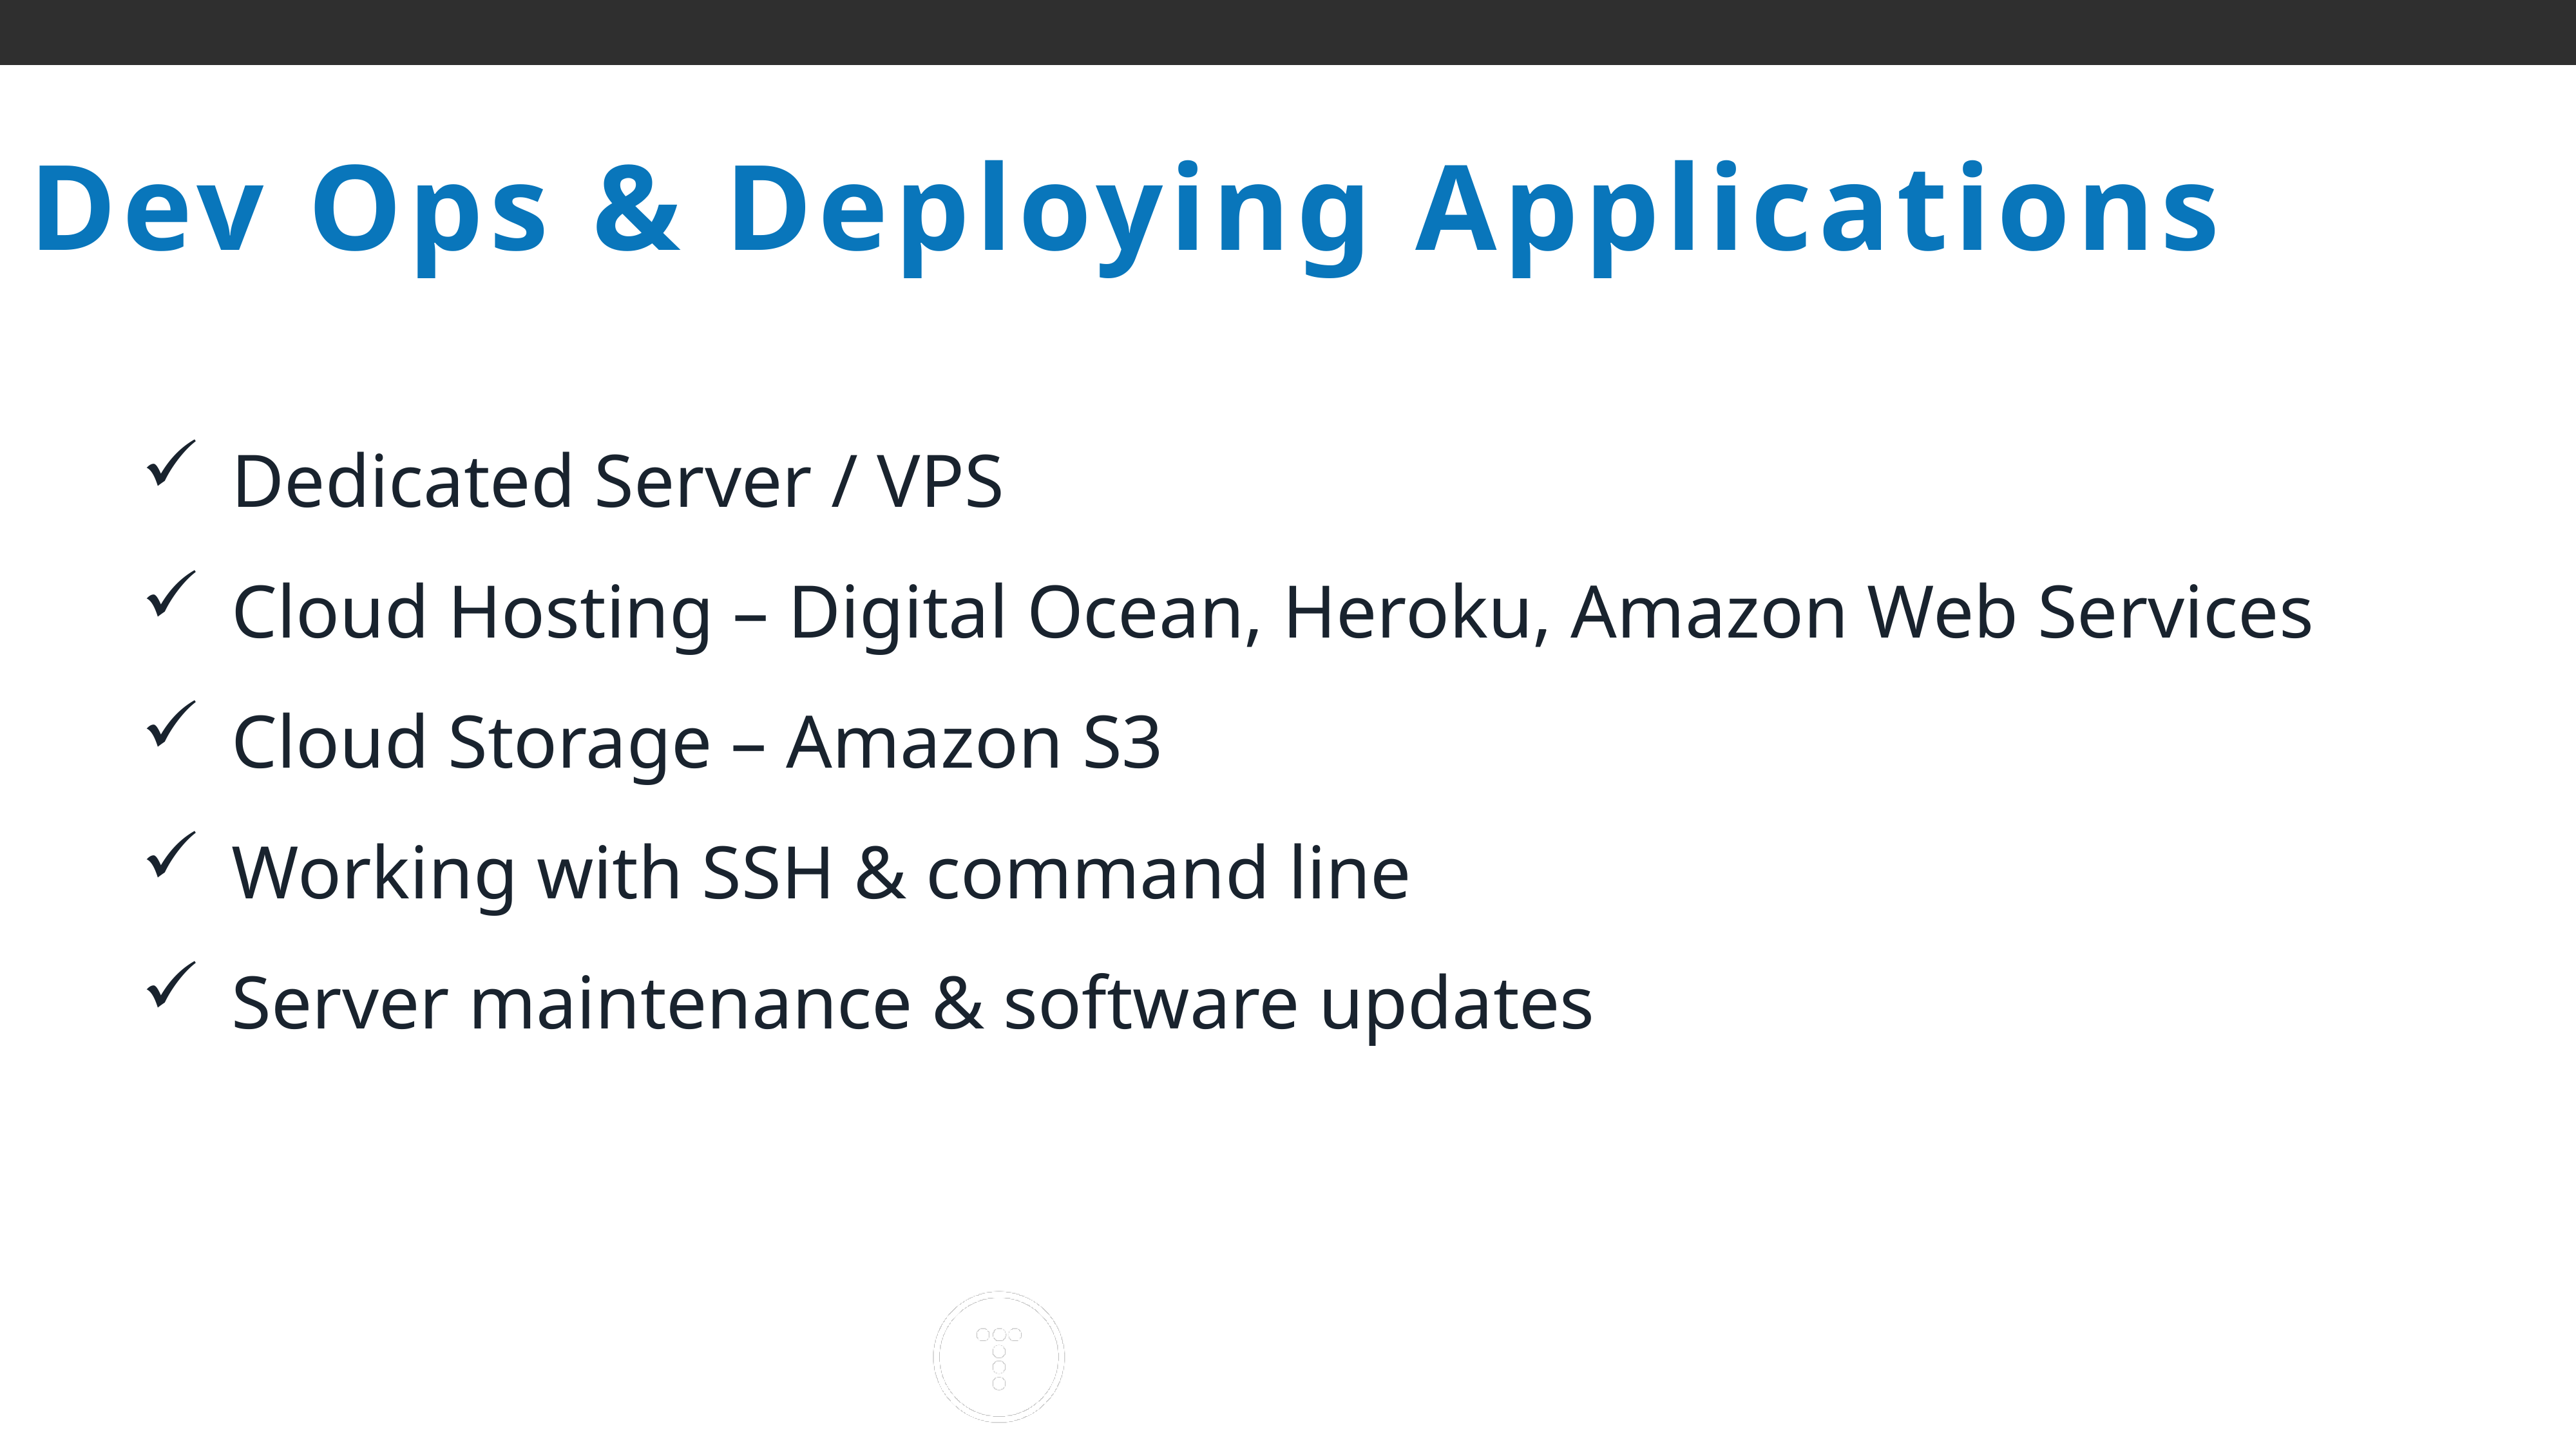

Dev Ops & Deploying Applications
Dedicated Server / VPS
Cloud Hosting – Digital Ocean, Heroku, Amazon Web Services
Cloud Storage – Amazon S3
Working with SSH & command line
Server maintenance & software updates
Traversymedia.com